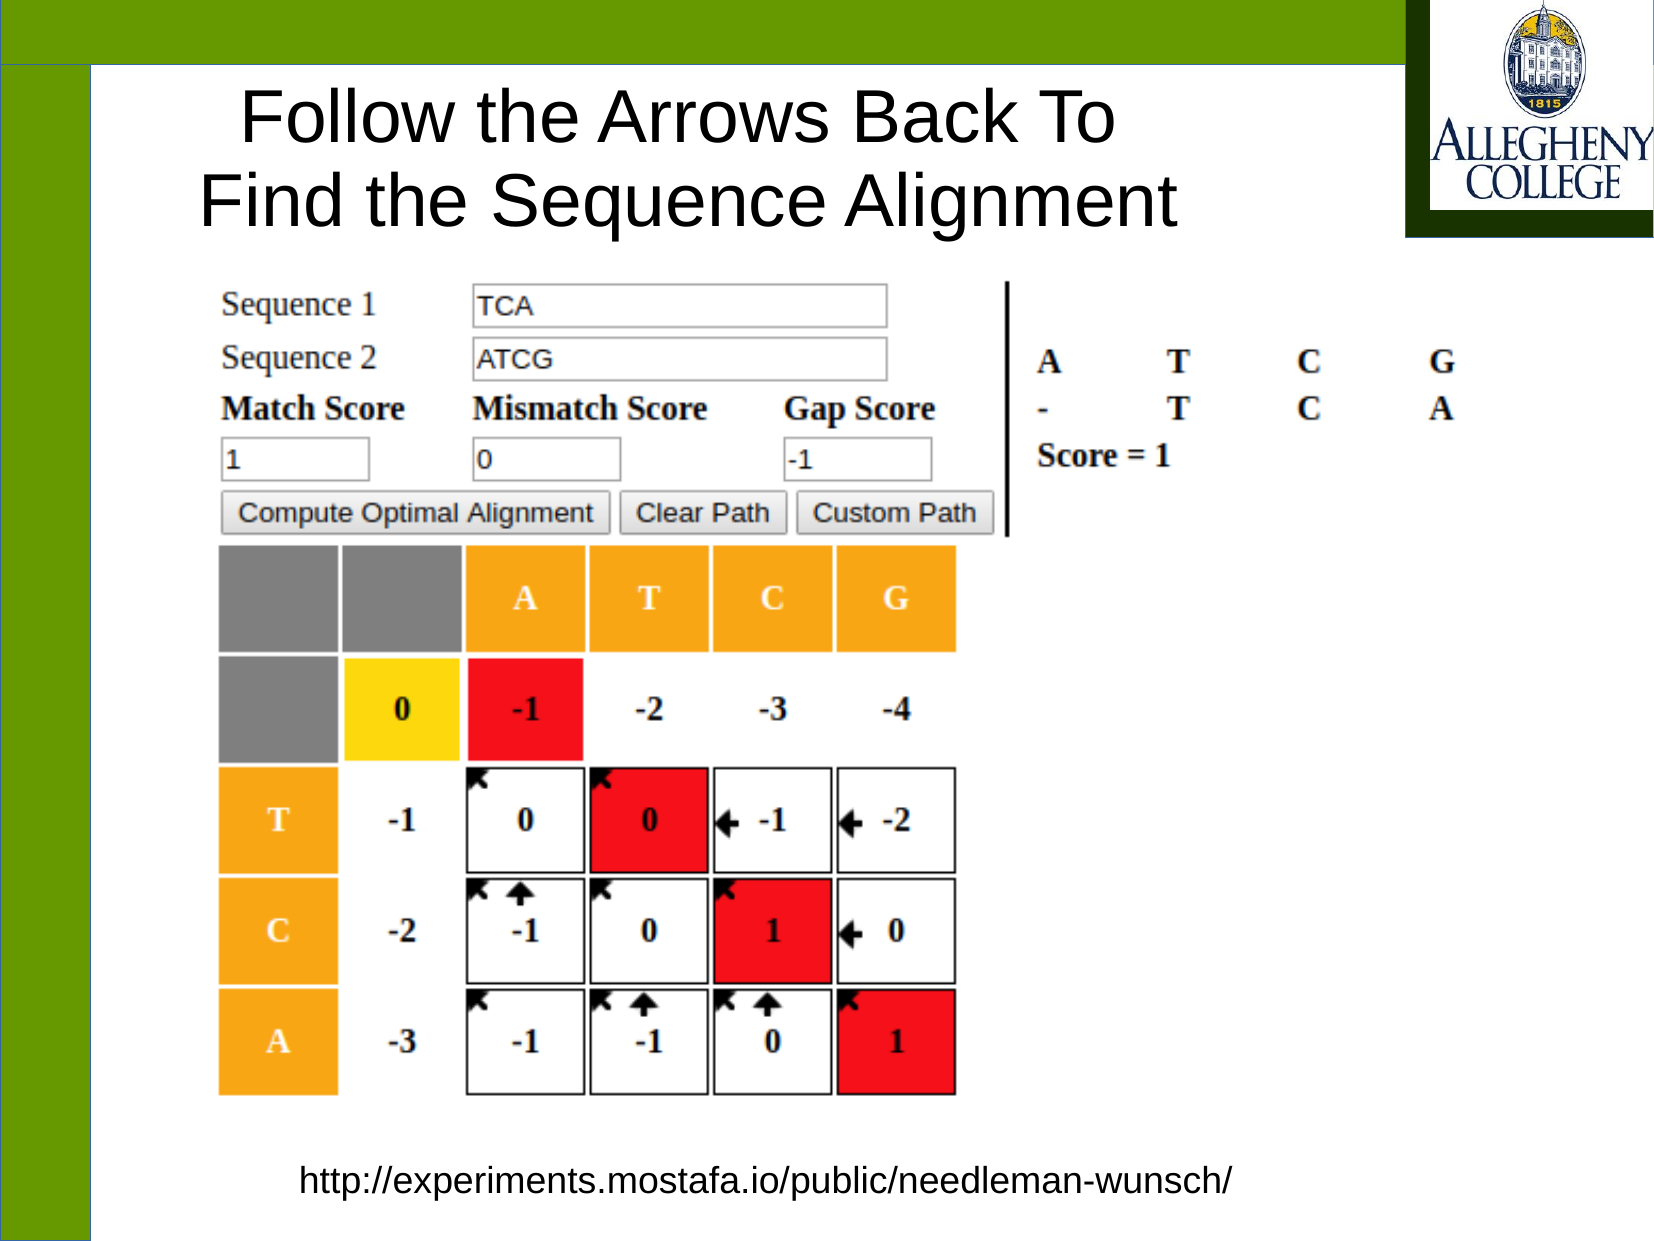

# Follow the Arrows Back To Find the Sequence Alignment
http://experiments.mostafa.io/public/needleman-wunsch/